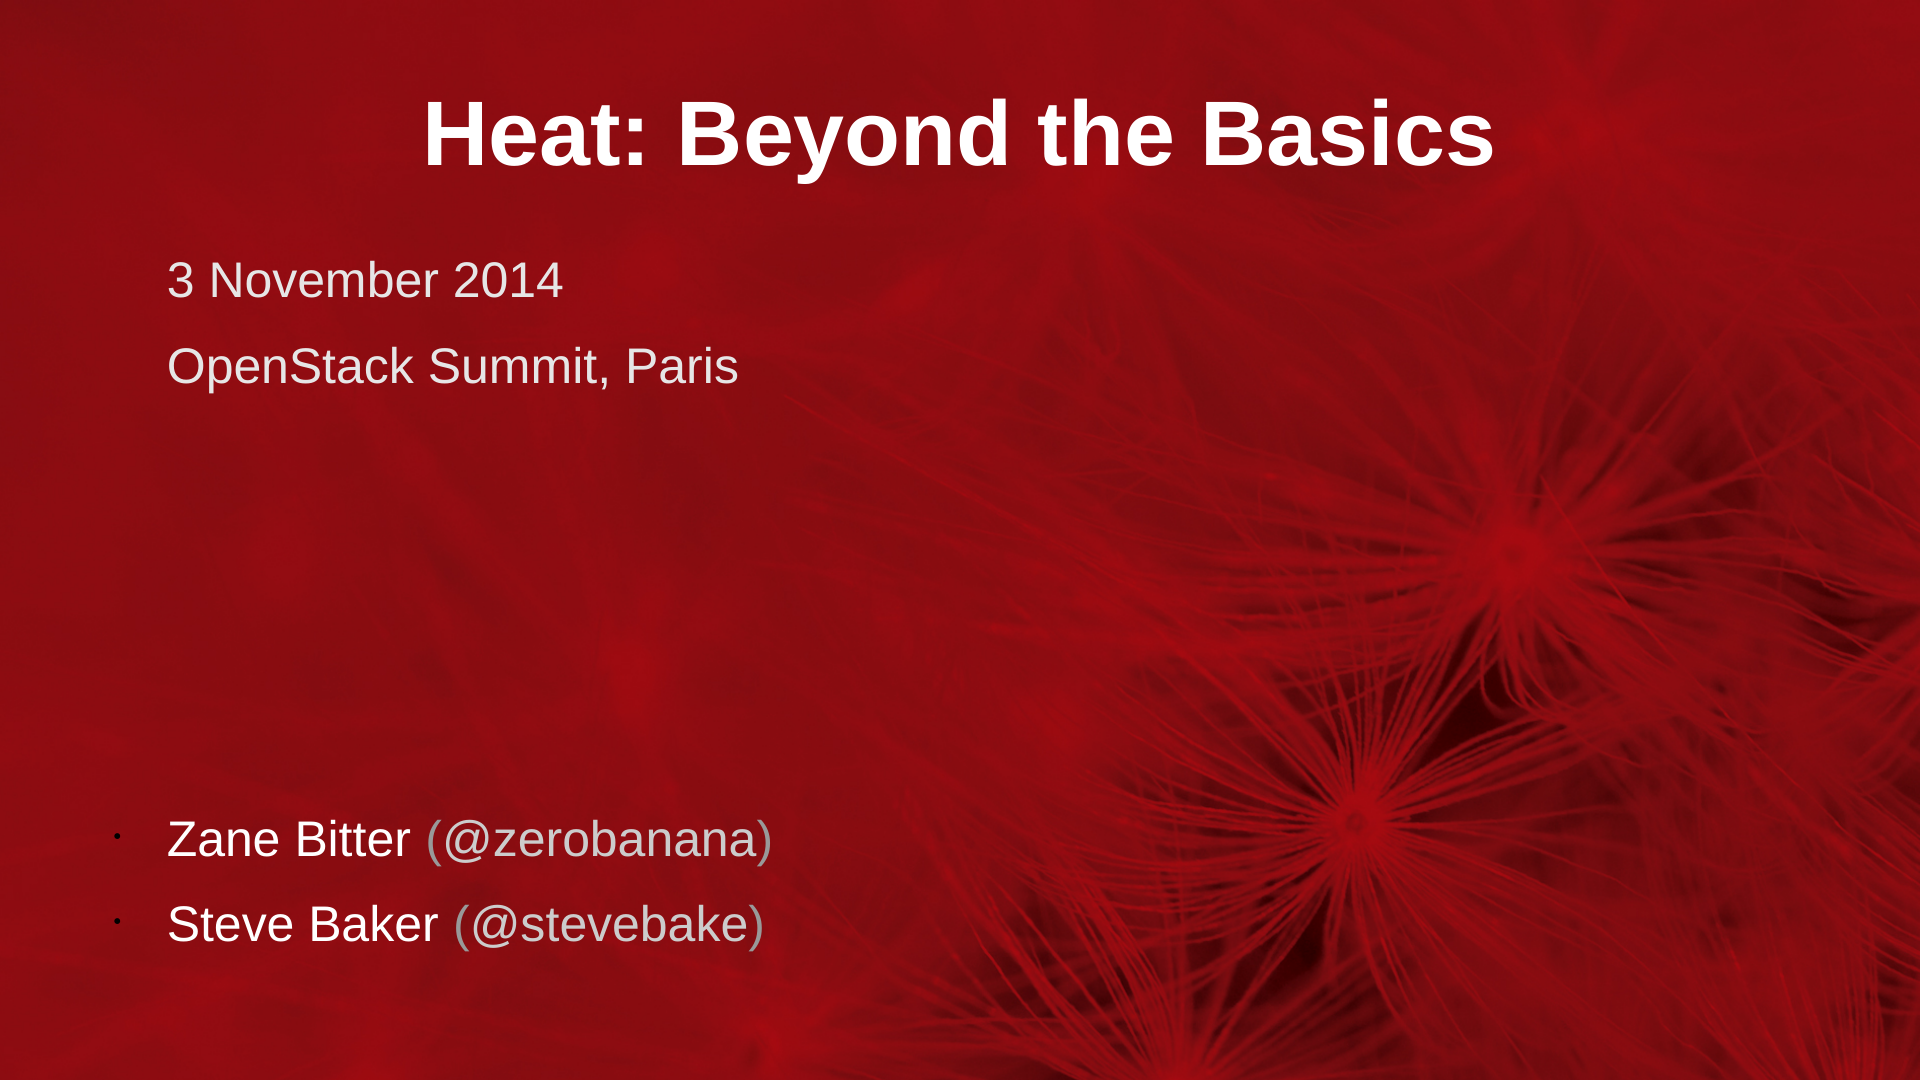

# Heat: Beyond the Basics
3 November 2014
OpenStack Summit, Paris
Zane Bitter (@zerobanana)
Steve Baker (@stevebake)